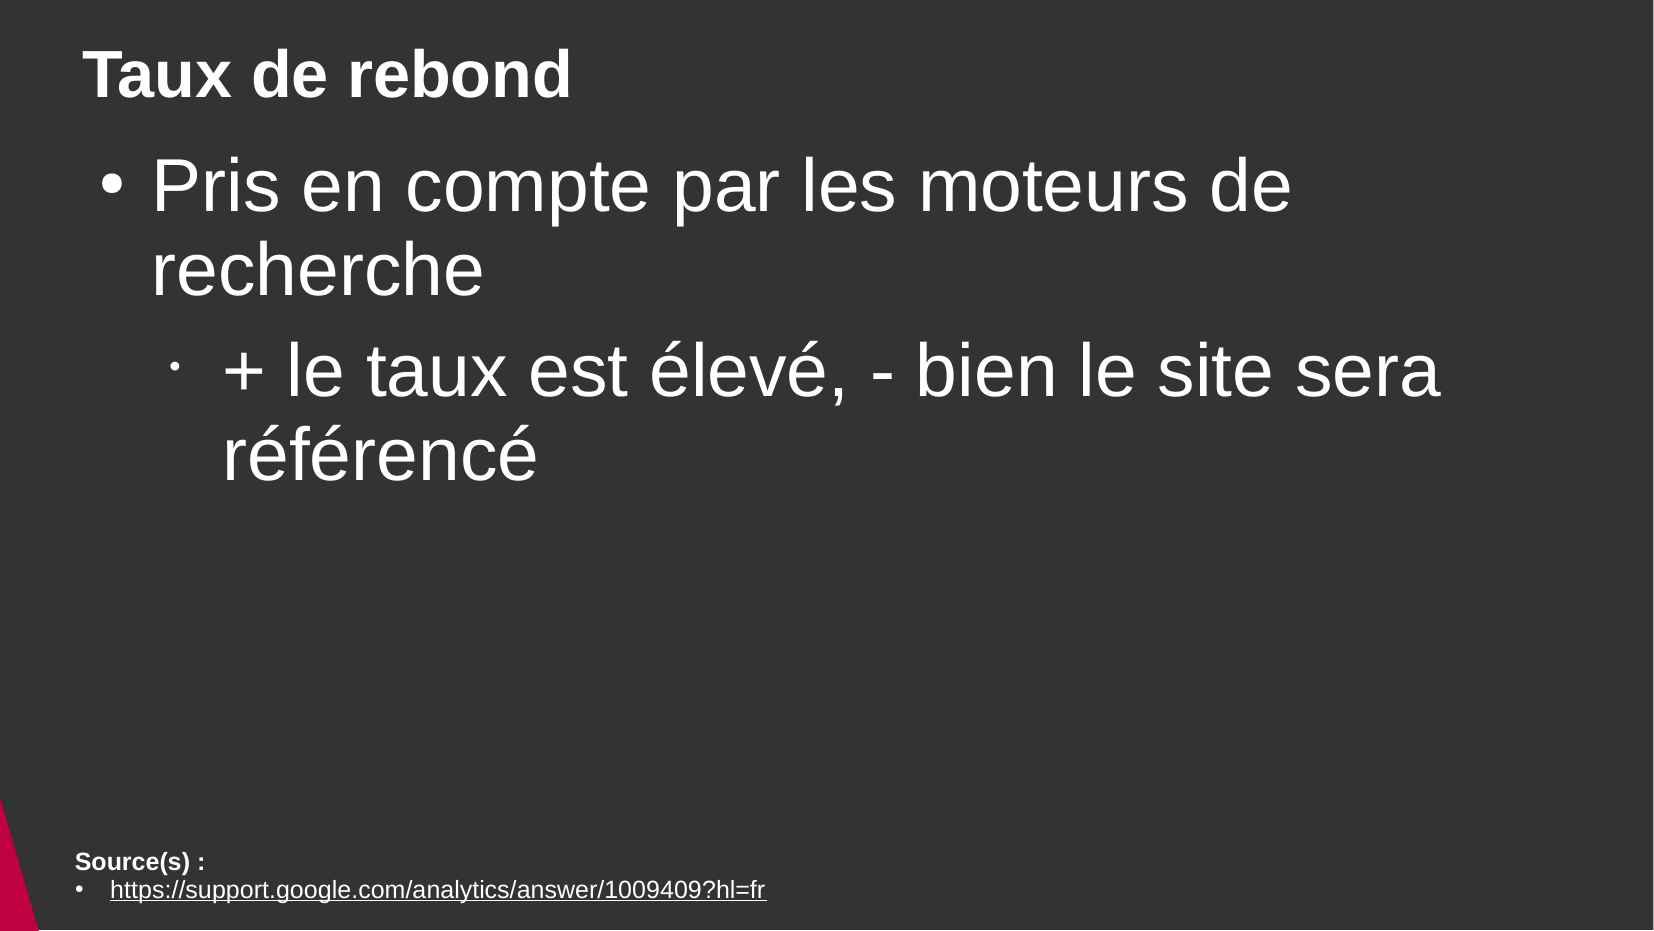

# Taux de rebond
Pris en compte par les moteurs de recherche
+ le taux est élevé, - bien le site sera référencé
Source(s) :
https://support.google.com/analytics/answer/1009409?hl=fr